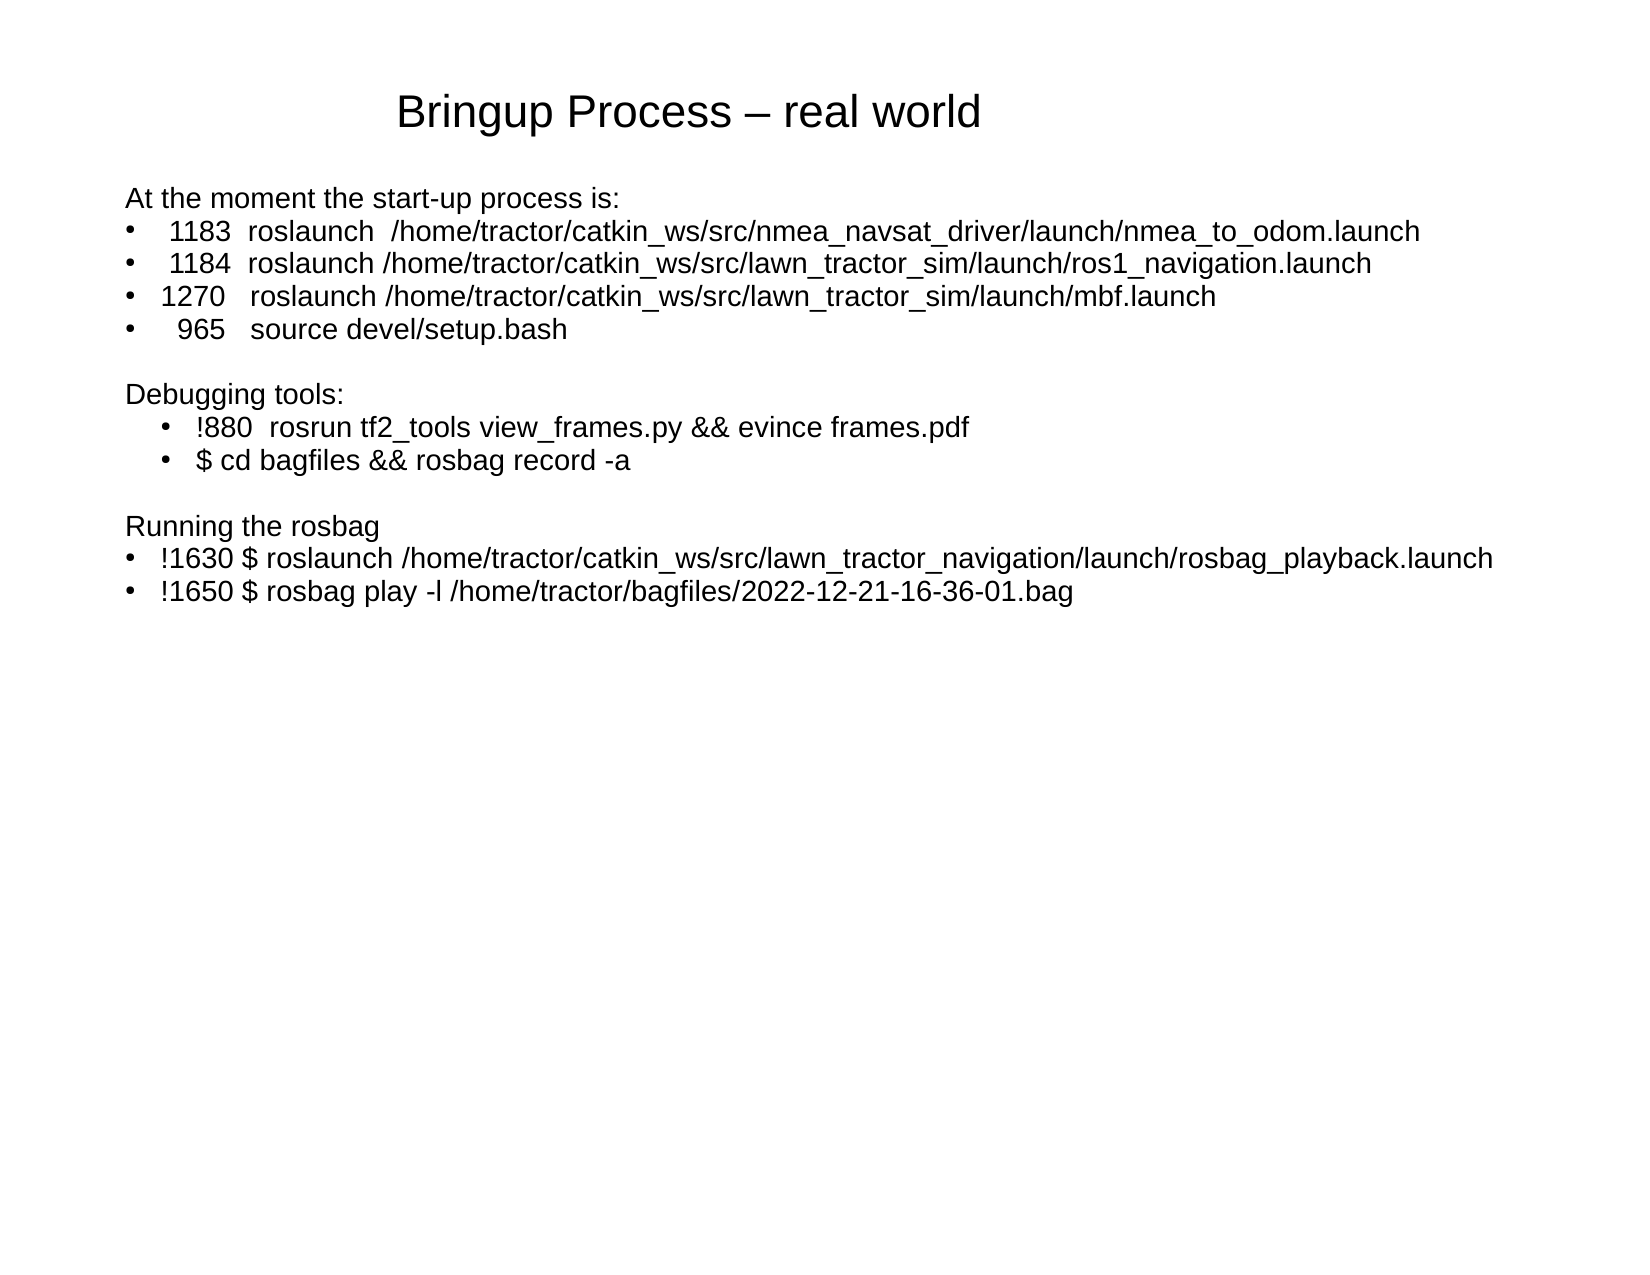

# Bringup Process – real world
At the moment the start-up process is:
 1183 roslaunch /home/tractor/catkin_ws/src/nmea_navsat_driver/launch/nmea_to_odom.launch
 1184 roslaunch /home/tractor/catkin_ws/src/lawn_tractor_sim/launch/ros1_navigation.launch
1270 roslaunch /home/tractor/catkin_ws/src/lawn_tractor_sim/launch/mbf.launch
 965 source devel/setup.bash
Debugging tools:
!880 rosrun tf2_tools view_frames.py && evince frames.pdf
$ cd bagfiles && rosbag record -a
Running the rosbag
!1630 $ roslaunch /home/tractor/catkin_ws/src/lawn_tractor_navigation/launch/rosbag_playback.launch
!1650 $ rosbag play -l /home/tractor/bagfiles/2022-12-21-16-36-01.bag